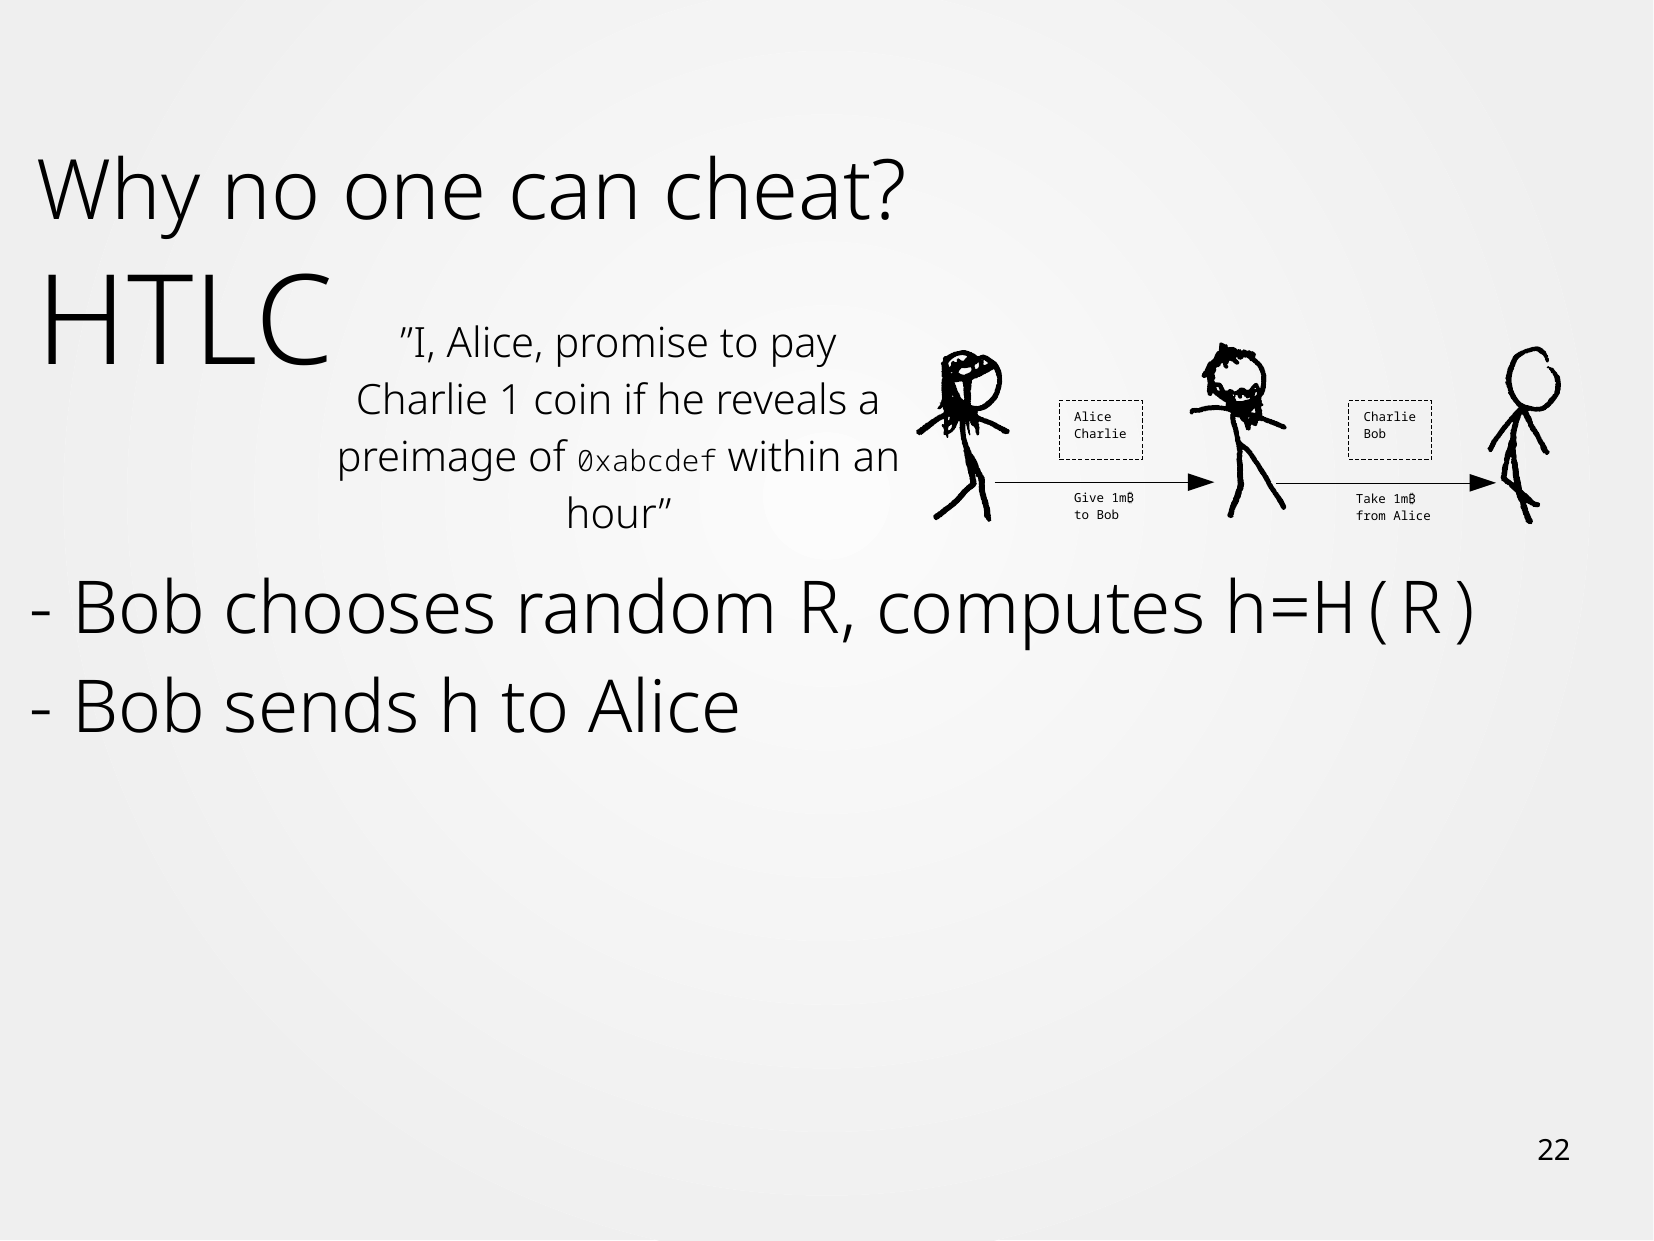

Why no one can cheat?
HTLC
# ”I, Alice, promise to pay Charlie 1 coin if he reveals a preimage of 0xabcdef within an hour”
Alice
Charlie
Charlie
Bob
Give 1m₿
to Bob
Take 1m₿
from Alice
- Bob chooses random R, computes h=H(R)
- Bob sends h to Alice
22